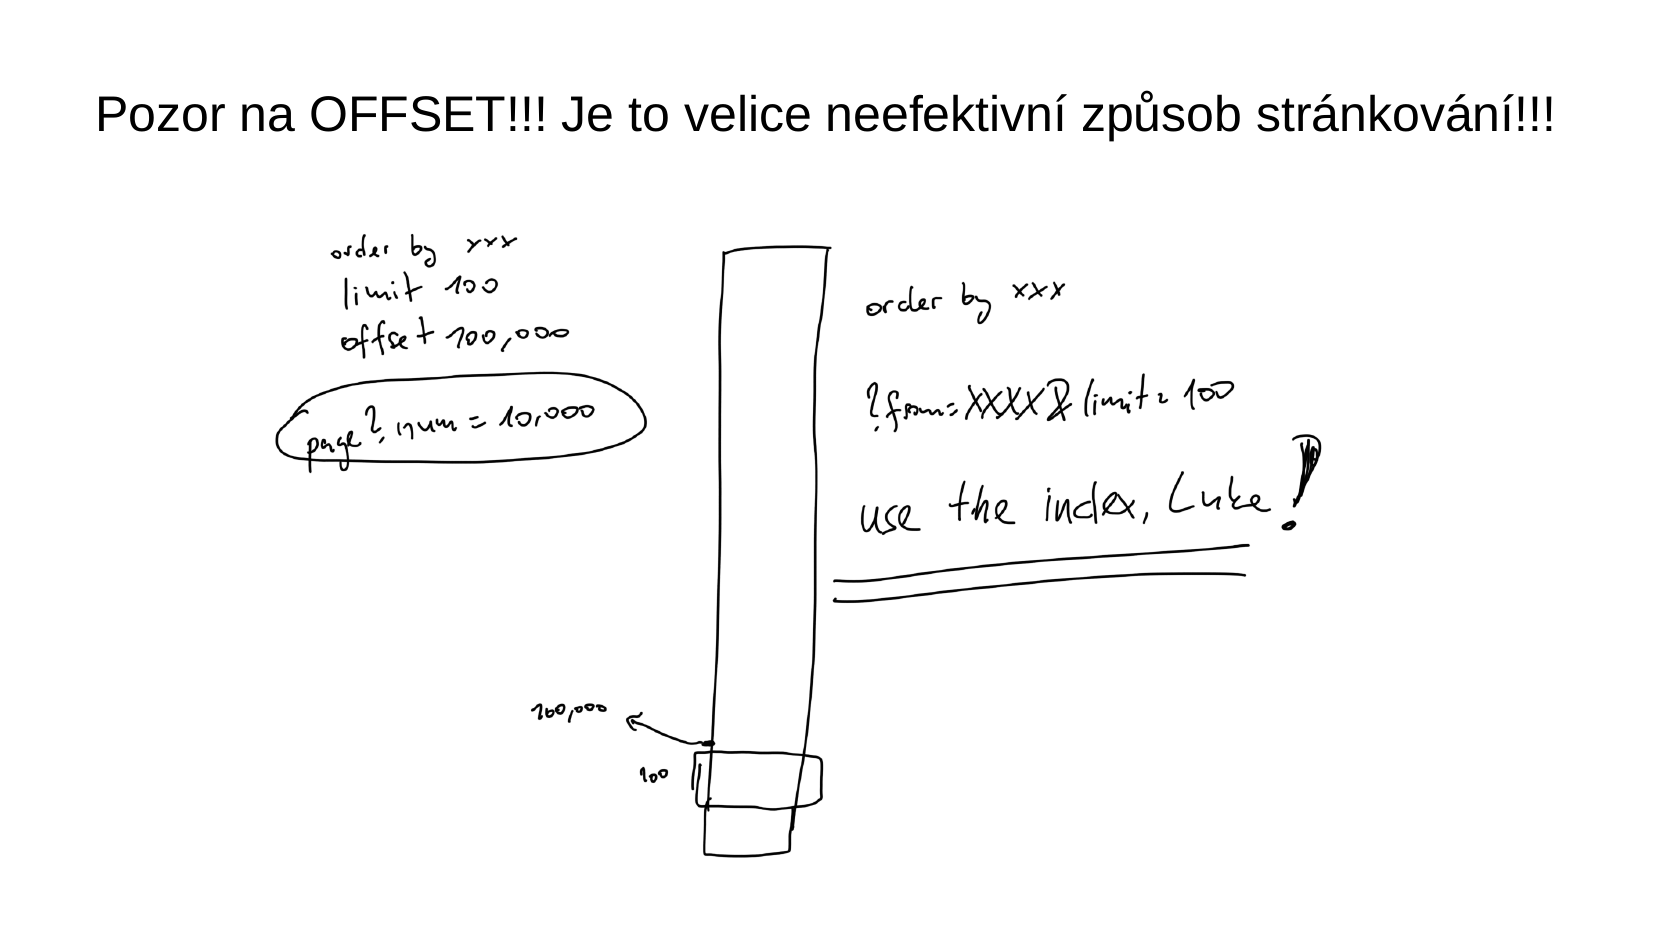

# Pozor na OFFSET!!! Je to velice neefektivní způsob stránkování!!!